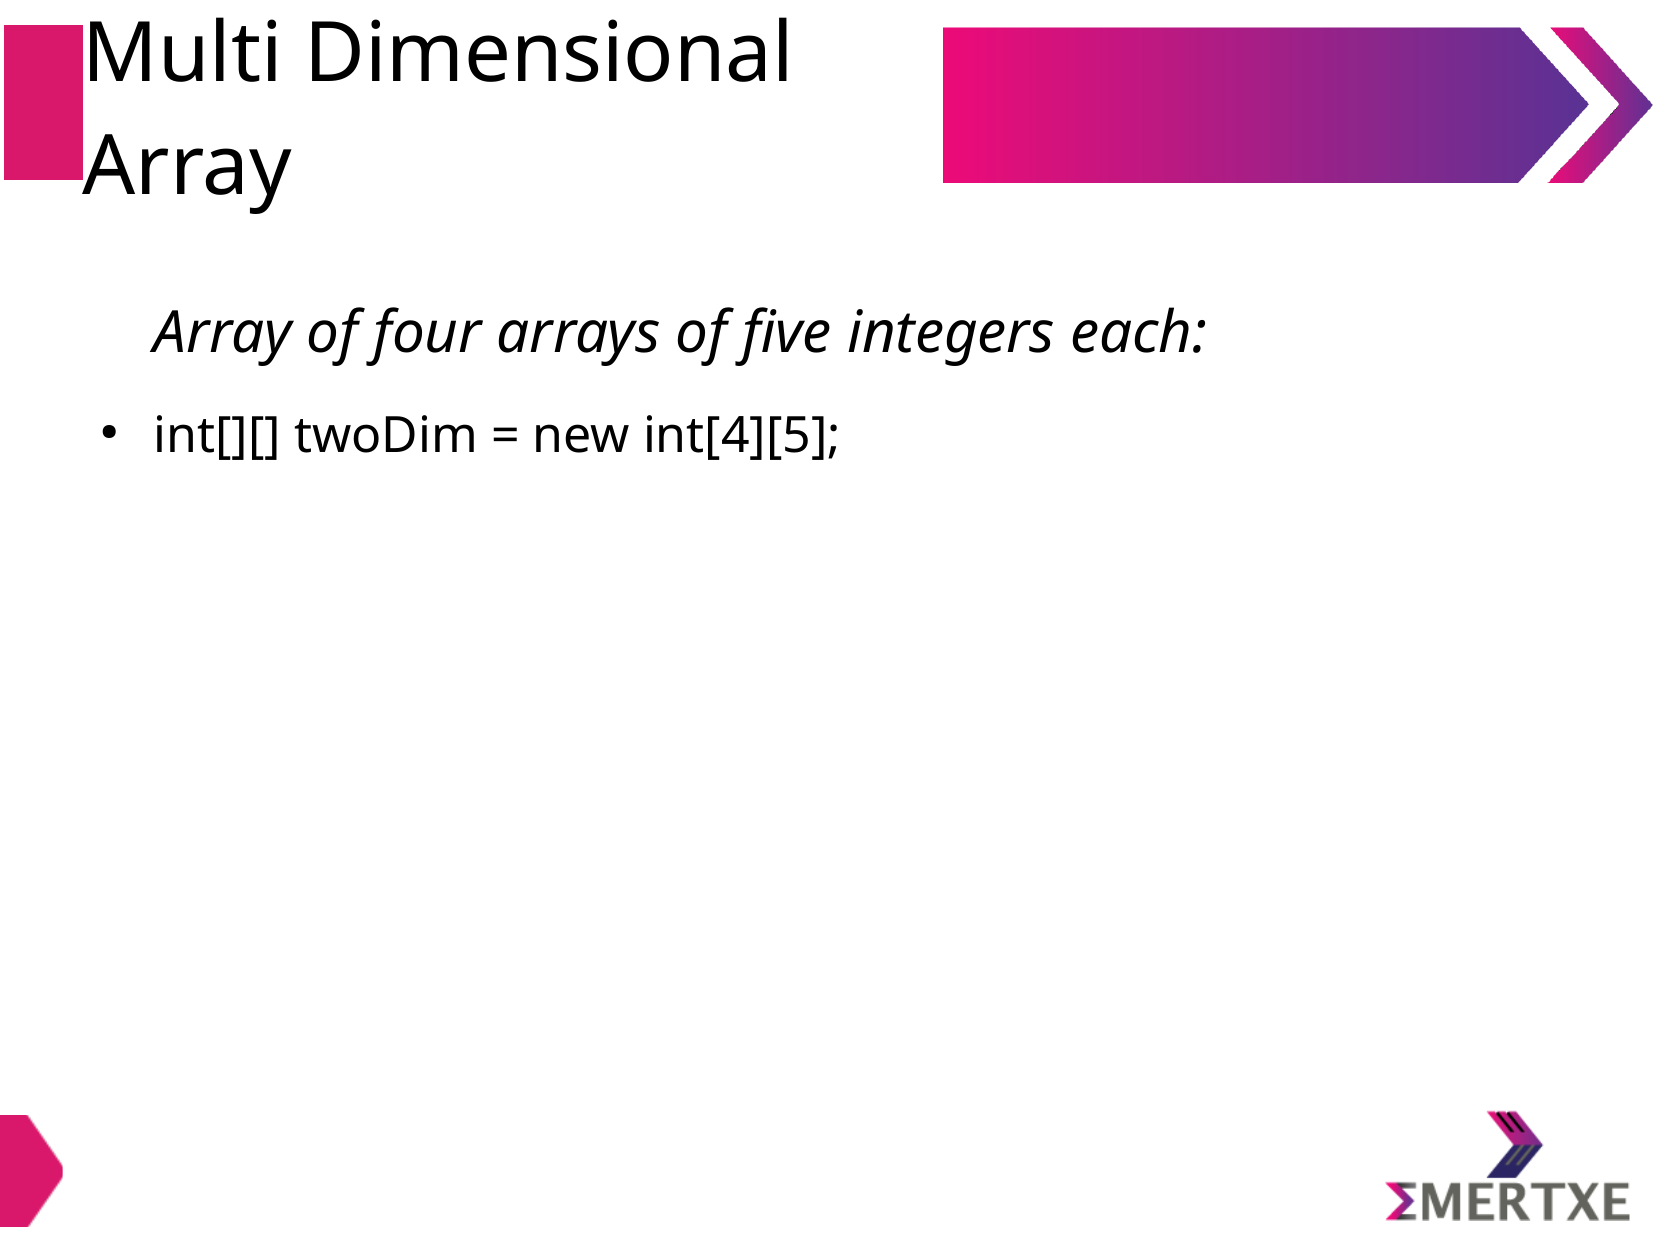

# Multi Dimensional Array
Array of four arrays of five integers each:
int[][] twoDim = new int[4][5];